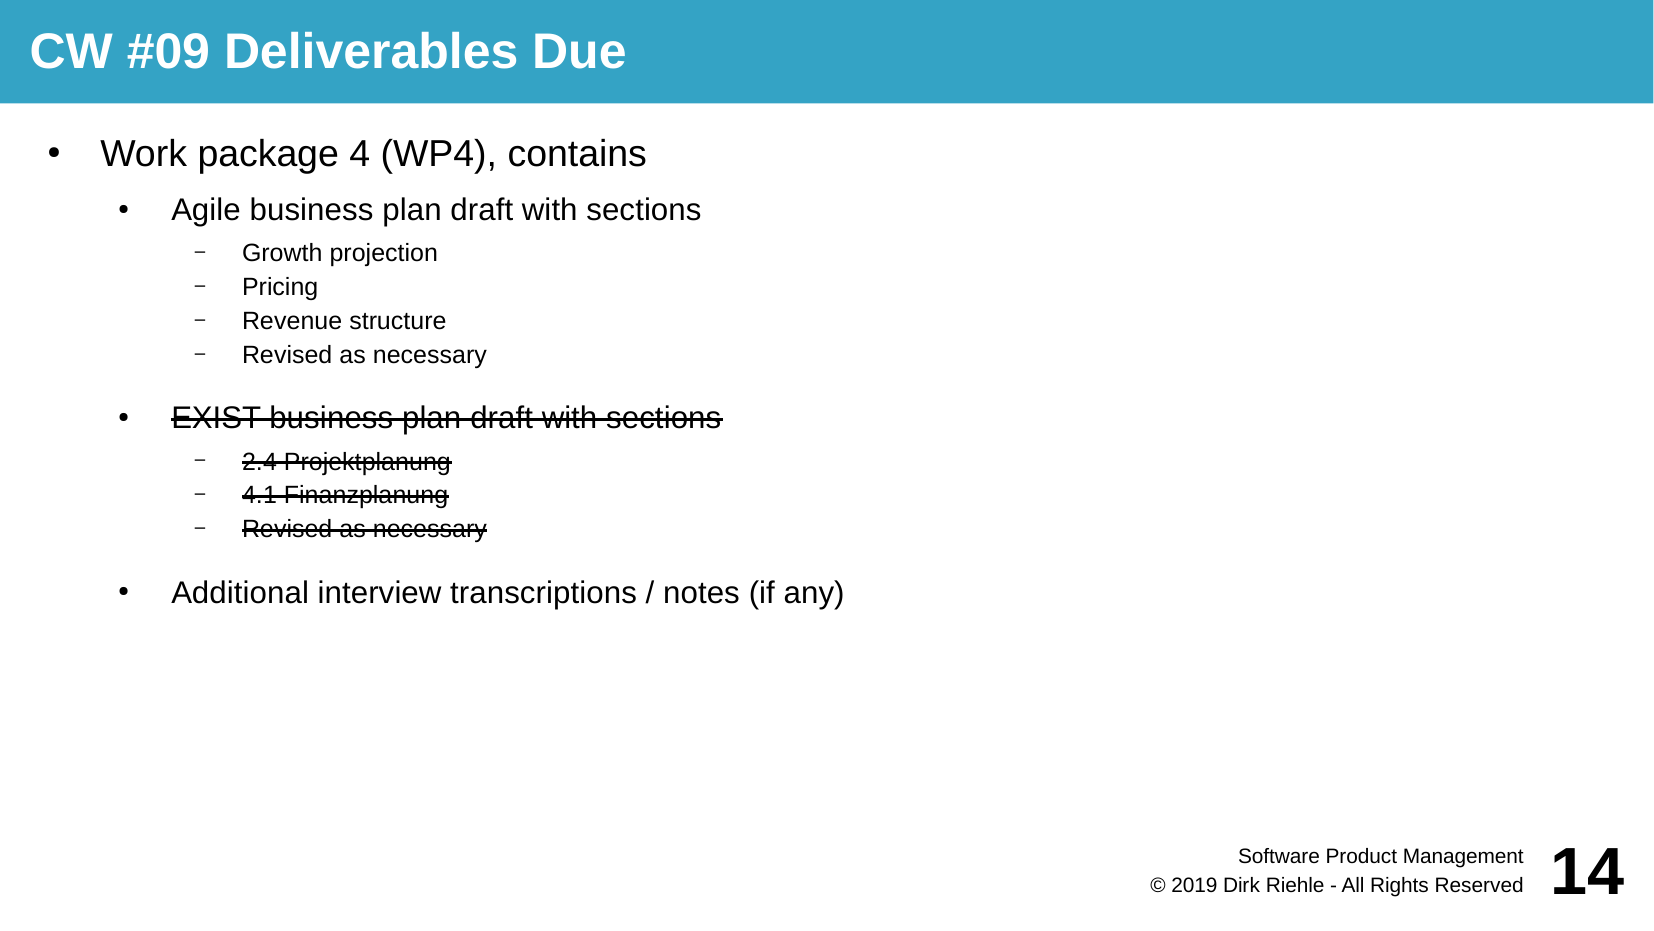

# CW #09 Deliverables Due
Work package 4 (WP4), contains
Agile business plan draft with sections
Growth projection
Pricing
Revenue structure
Revised as necessary
EXIST business plan draft with sections
2.4 Projektplanung
4.1 Finanzplanung
Revised as necessary
Additional interview transcriptions / notes (if any)
Software Product Management
14
© 2019 Dirk Riehle - All Rights Reserved